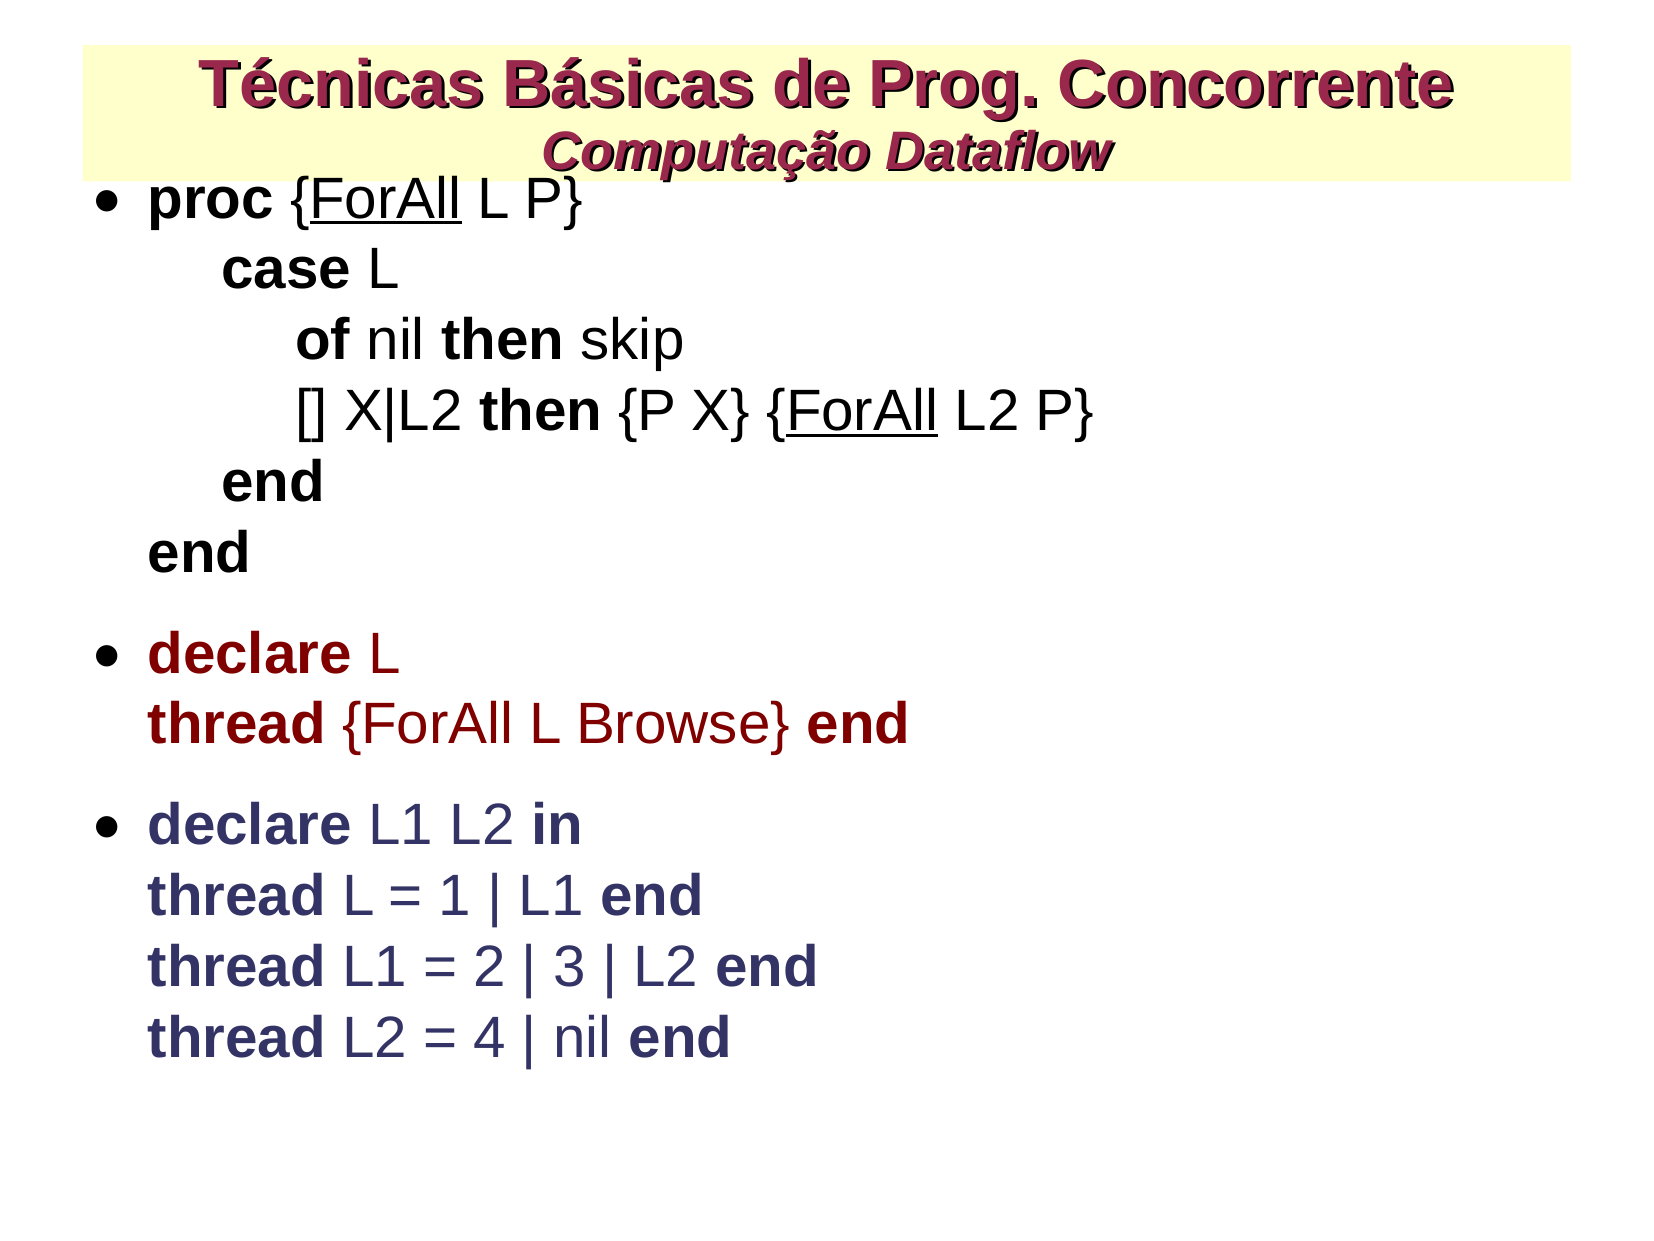

# Técnicas Básicas de Prog. Concorrente Computação Dataflow
proc {ForAll L P}
	case L
		of nil then skip
		[] X|L2 then {P X} {ForAll L2 P}
	end
end
declare L
thread {ForAll L Browse} end
declare L1 L2 in
thread L = 1 | L1 end
thread L1 = 2 | 3 | L2 end
thread L2 = 4 | nil end